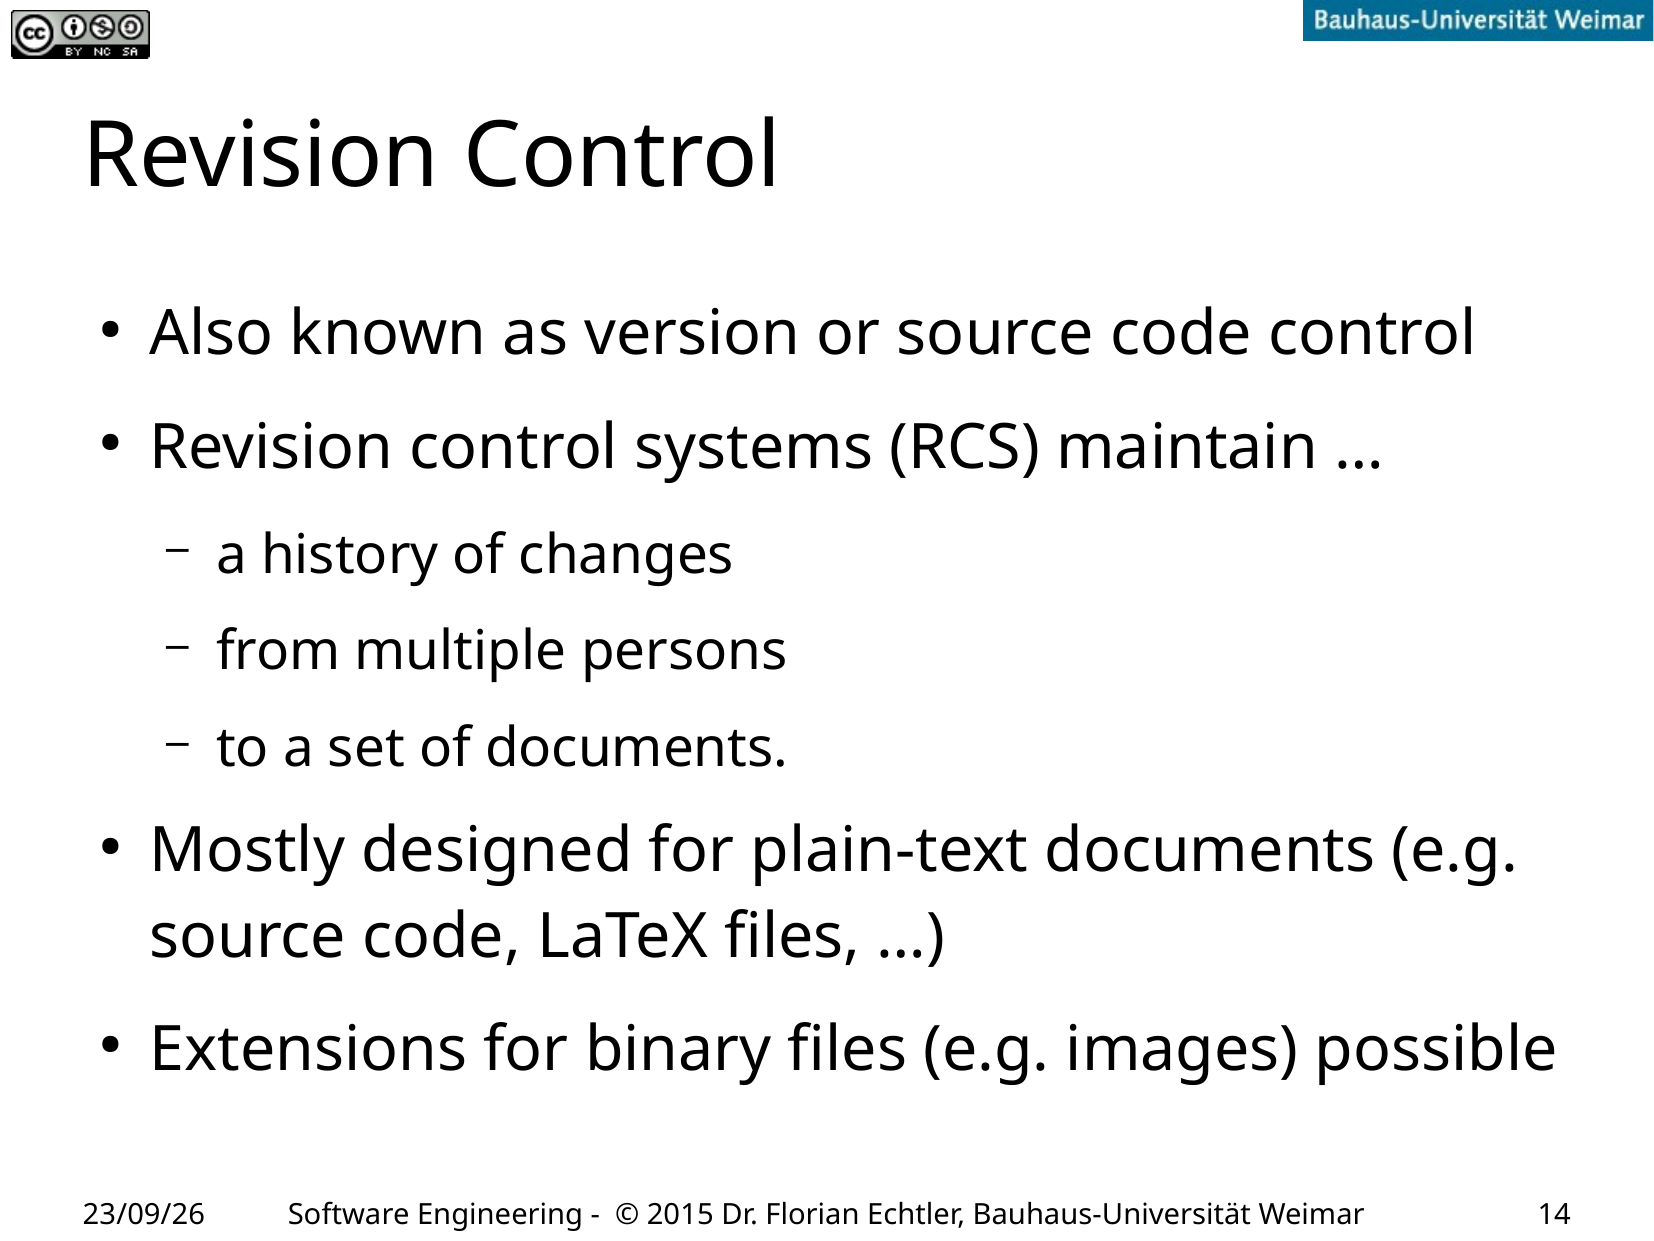

# Revision Control
Also known as version or source code control
Revision control systems (RCS) maintain …
a history of changes
from multiple persons
to a set of documents.
Mostly designed for plain-text documents (e.g. source code, LaTeX files, …)
Extensions for binary files (e.g. images) possible
Software Engineering - © 2015 Dr. Florian Echtler, Bauhaus-Universität Weimar
14